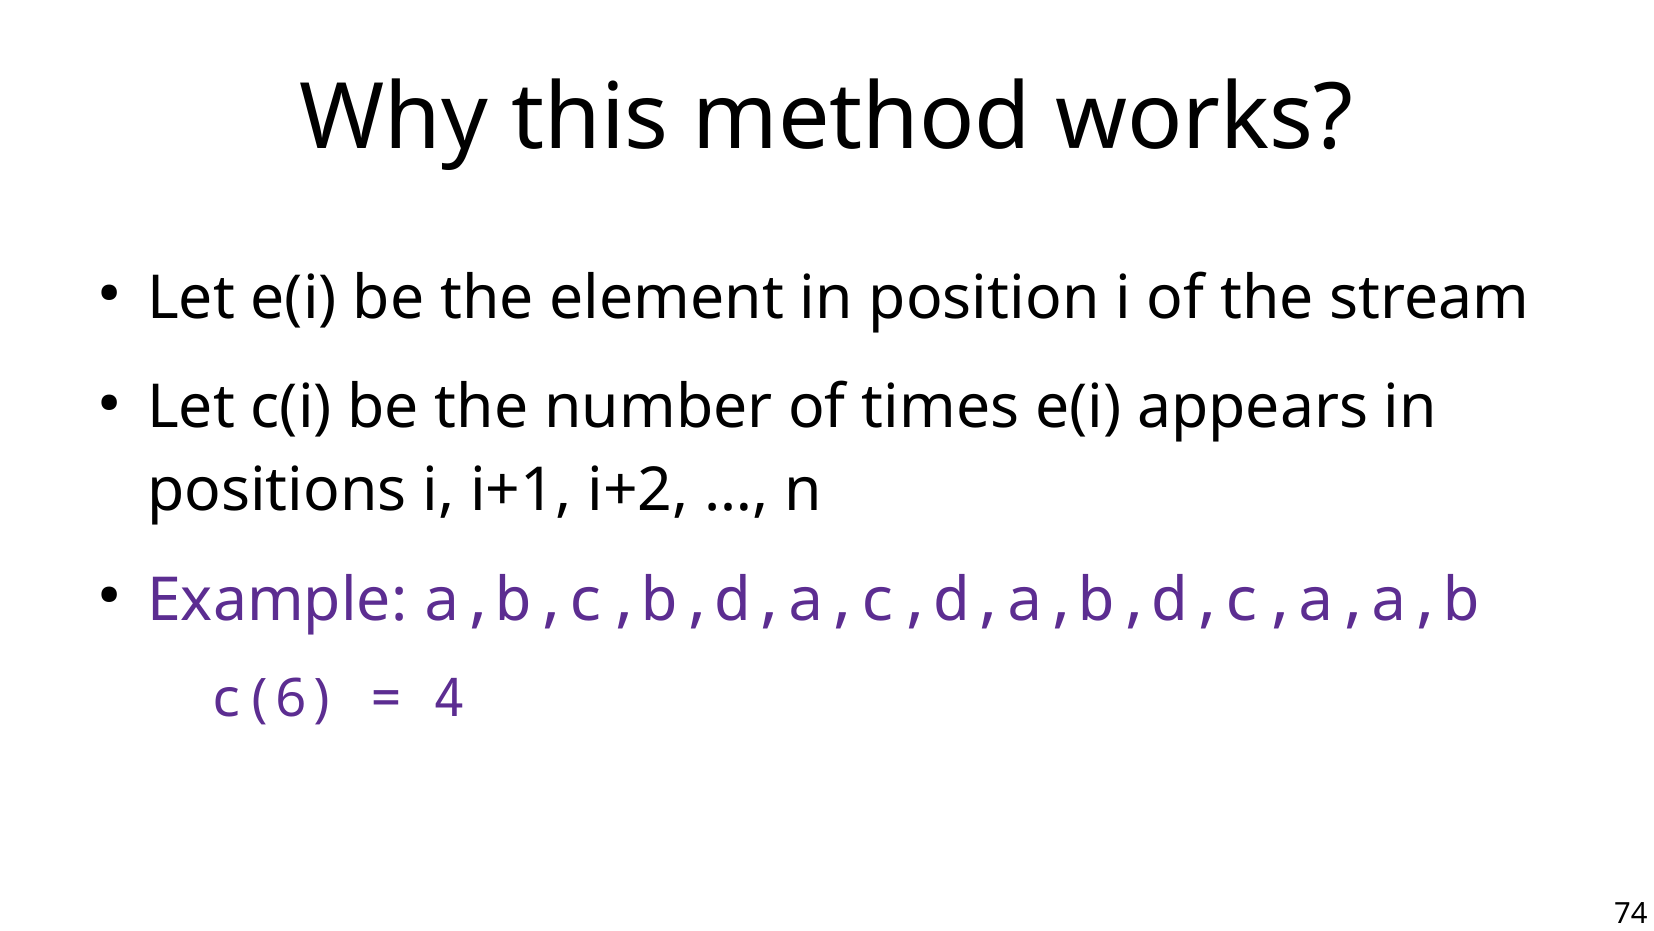

# Why this method works?
Let e(i) be the element in position i of the stream
Let c(i) be the number of times e(i) appears in positions i, i+1, i+2, …, n
Example: a,b,c,b,d,a,c,d,a,b,d,c,a,a,b
c(6) = 4
74